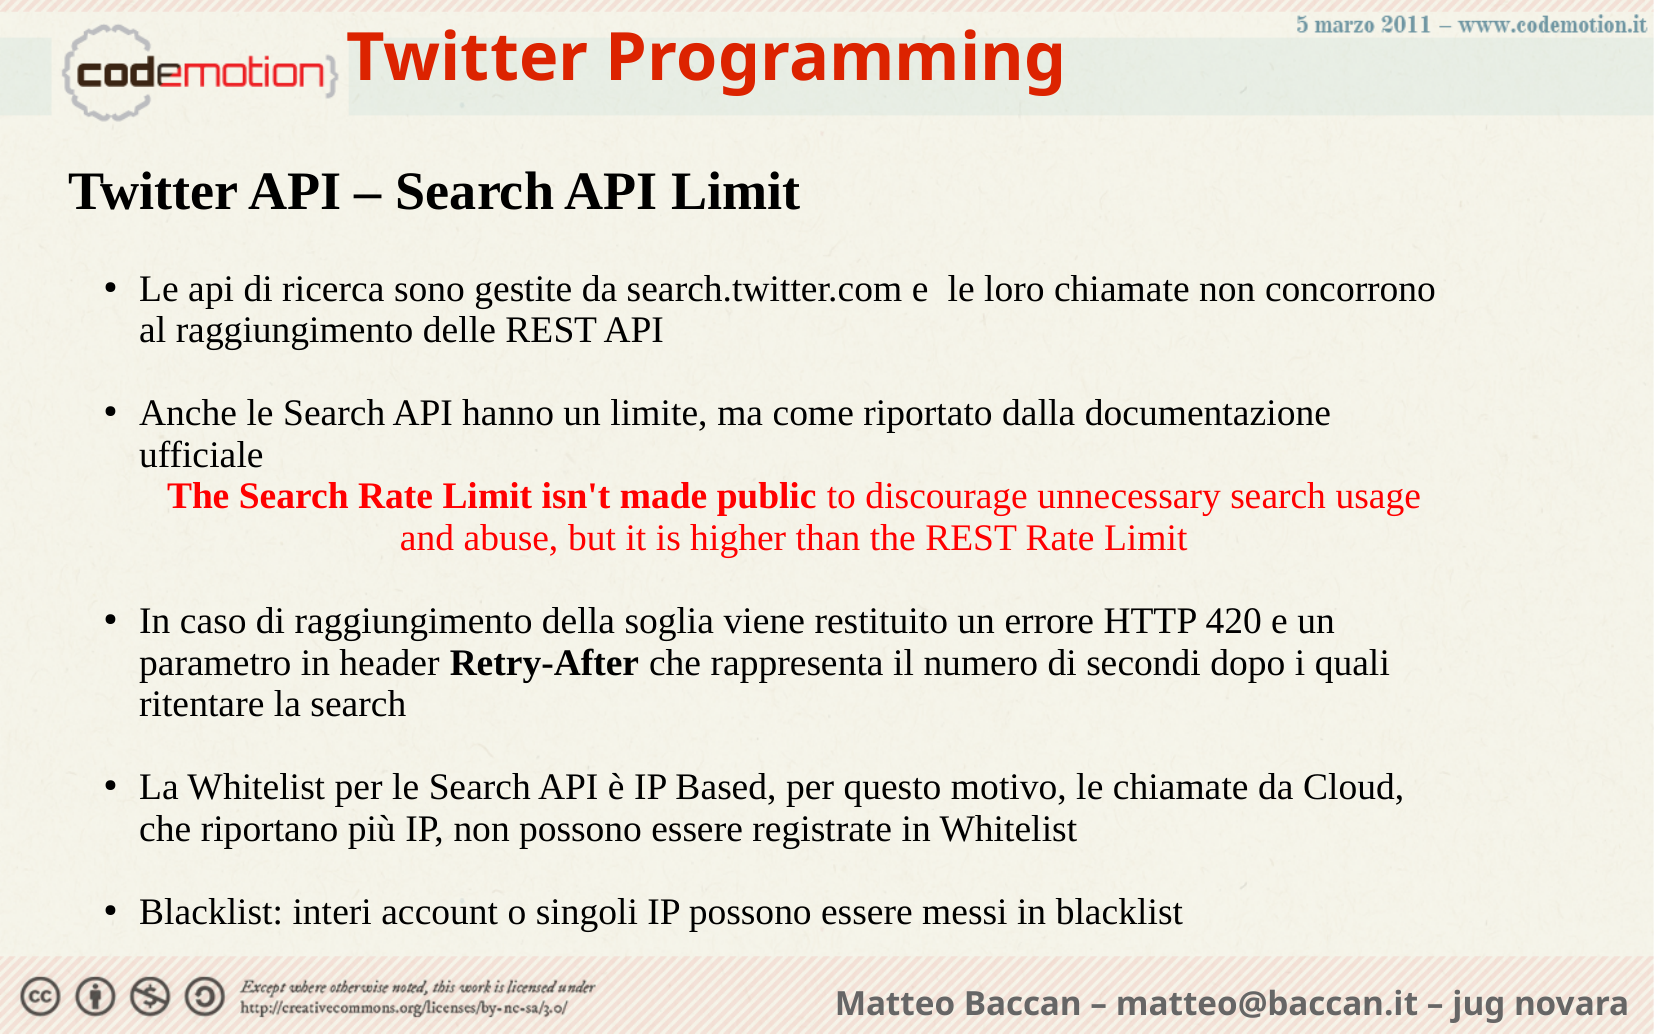

# Twitter Programming
Twitter API – Search API Limit
Le api di ricerca sono gestite da search.twitter.com e le loro chiamate non concorrono al raggiungimento delle REST API
Anche le Search API hanno un limite, ma come riportato dalla documentazione ufficiale
The Search Rate Limit isn't made public to discourage unnecessary search usage and abuse, but it is higher than the REST Rate Limit
In caso di raggiungimento della soglia viene restituito un errore HTTP 420 e un parametro in header Retry-After che rappresenta il numero di secondi dopo i quali ritentare la search
La Whitelist per le Search API è IP Based, per questo motivo, le chiamate da Cloud, che riportano più IP, non possono essere registrate in Whitelist
Blacklist: interi account o singoli IP possono essere messi in blacklist
18
Twitter Programming - Matteo Baccan - matteo@baccan.it